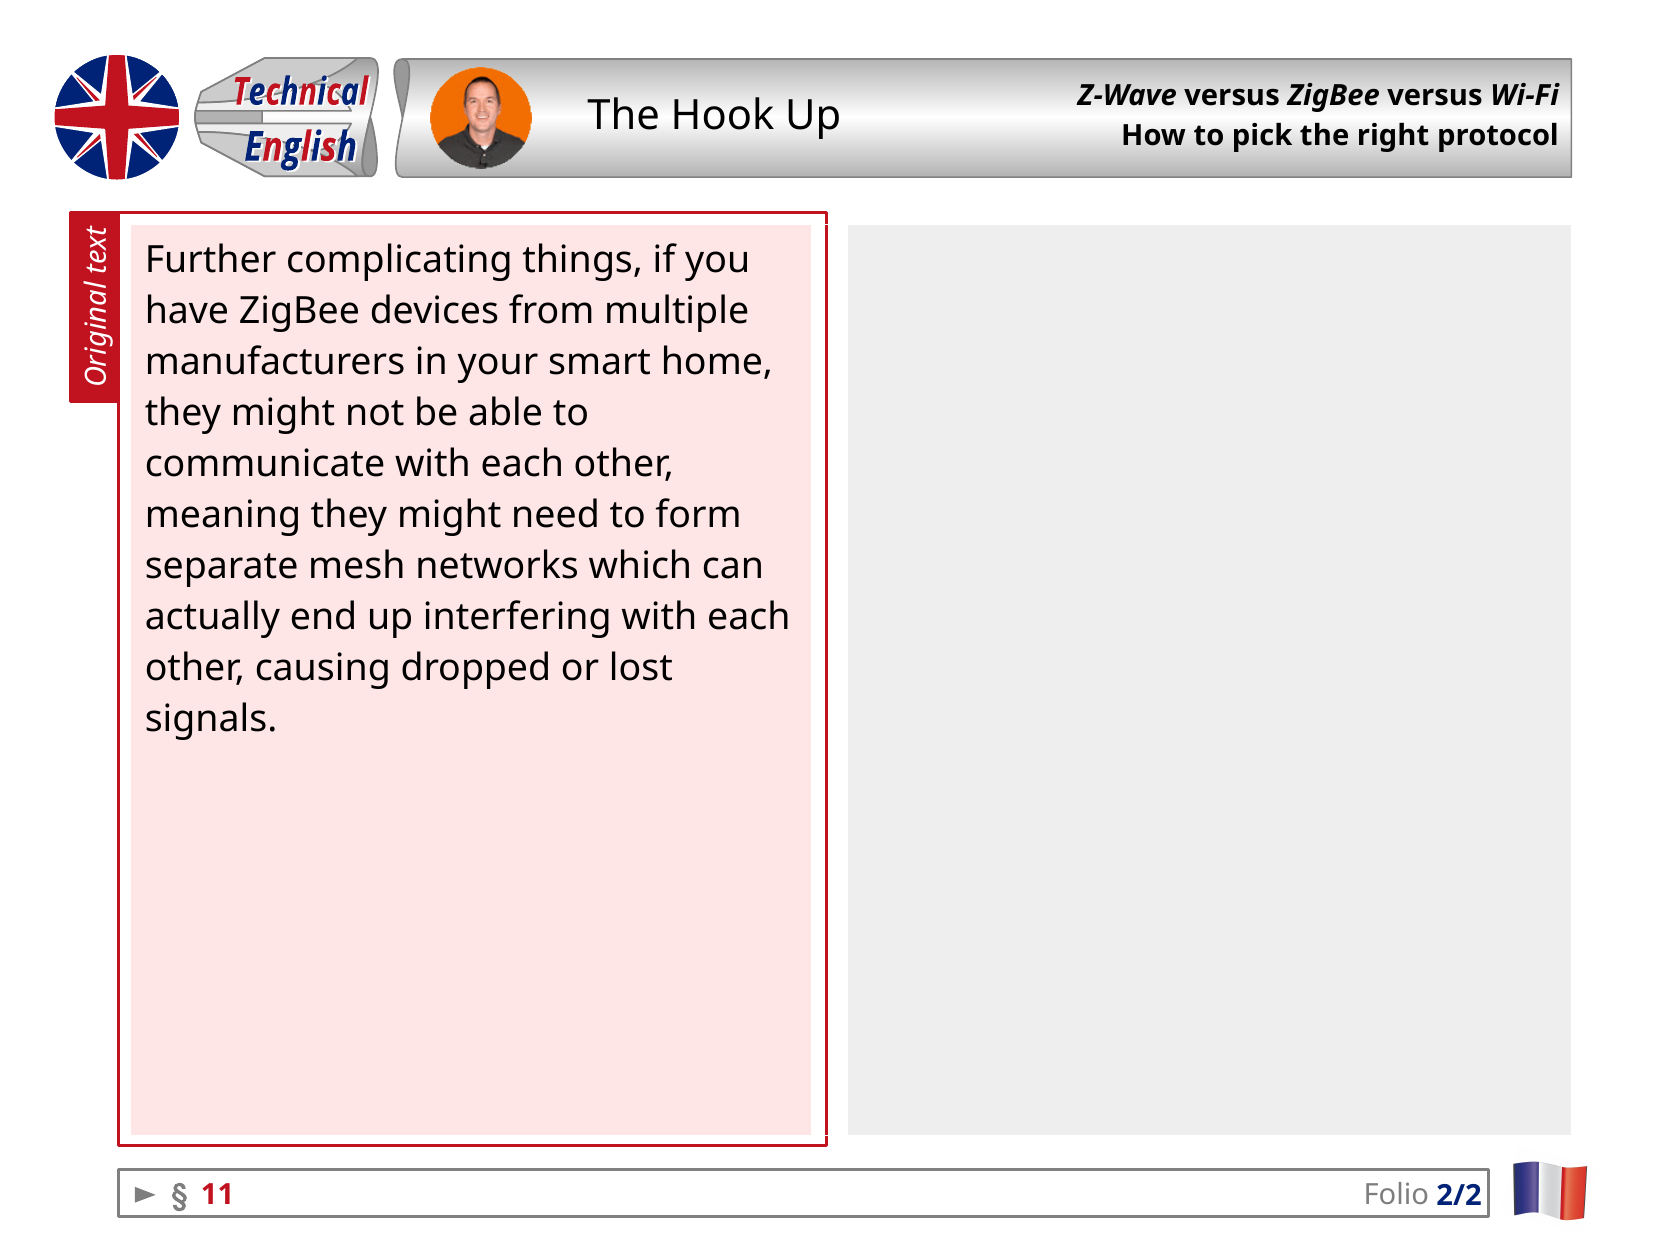

#
| Further complicating things, if you have ZigBee devices from multiple manufacturers in your smart home, they might not be able to communicate with each other, meaning they might need to form separate mesh networks which can actually end up interfering with each other, causing dropped or lost signals. | | |
| --- | --- | --- |
11
2/2